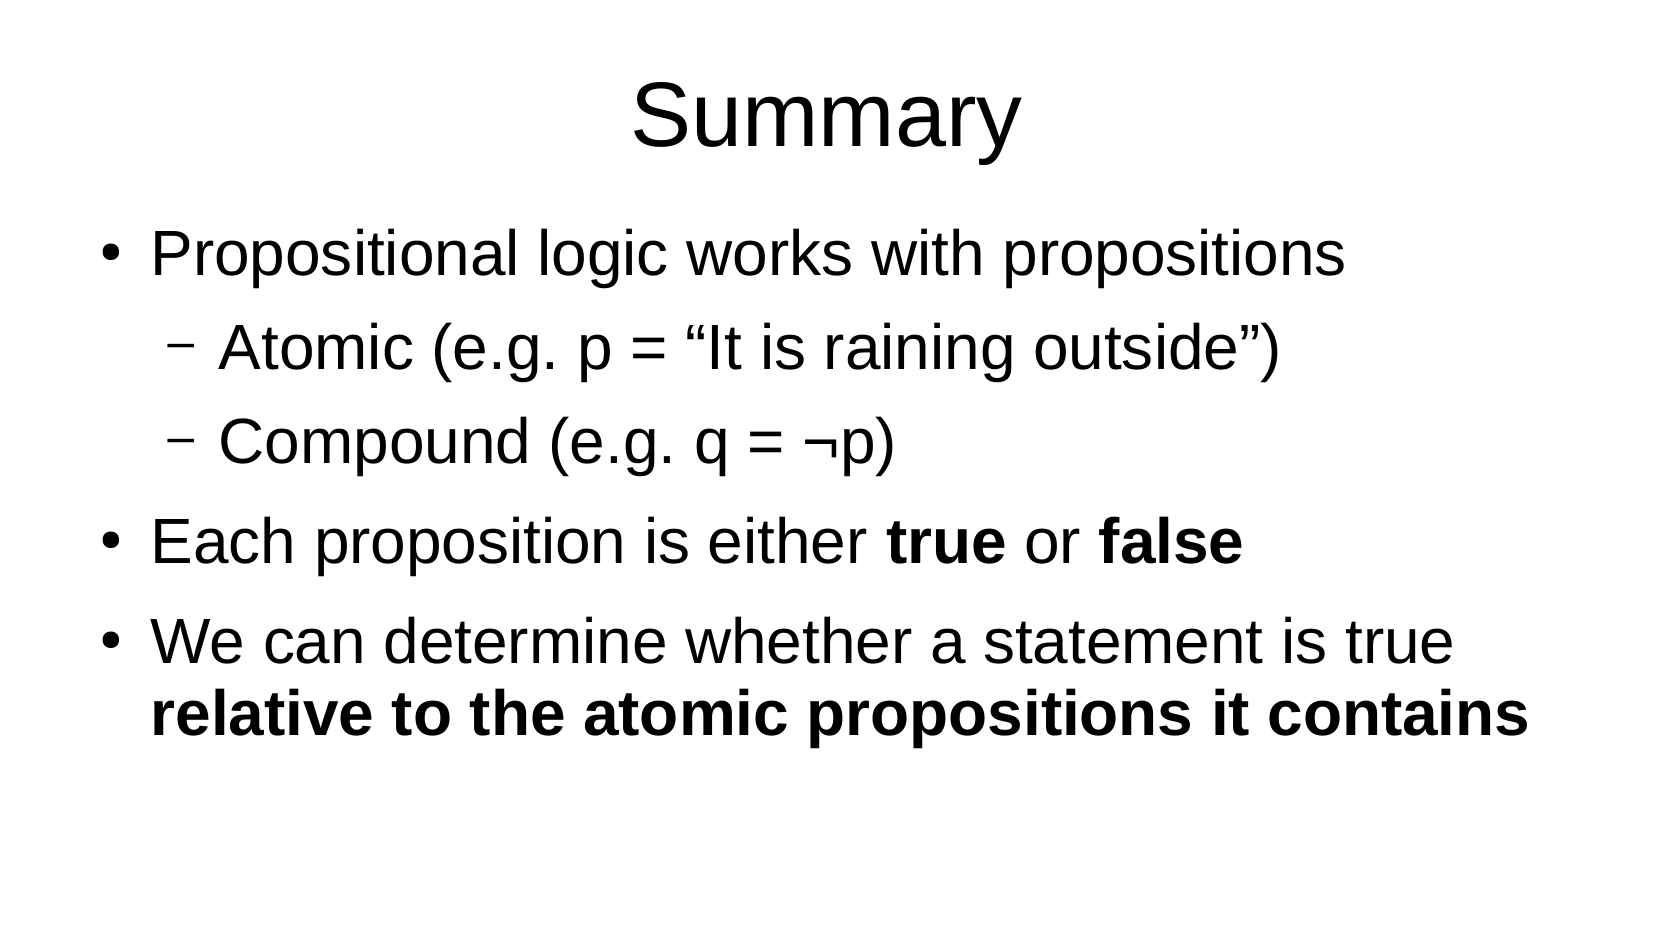

# Summary
Propositional logic works with propositions
Atomic (e.g. p = “It is raining outside”)
Compound (e.g. q = ¬p)
Each proposition is either true or false
We can determine whether a statement is true relative to the atomic propositions it contains